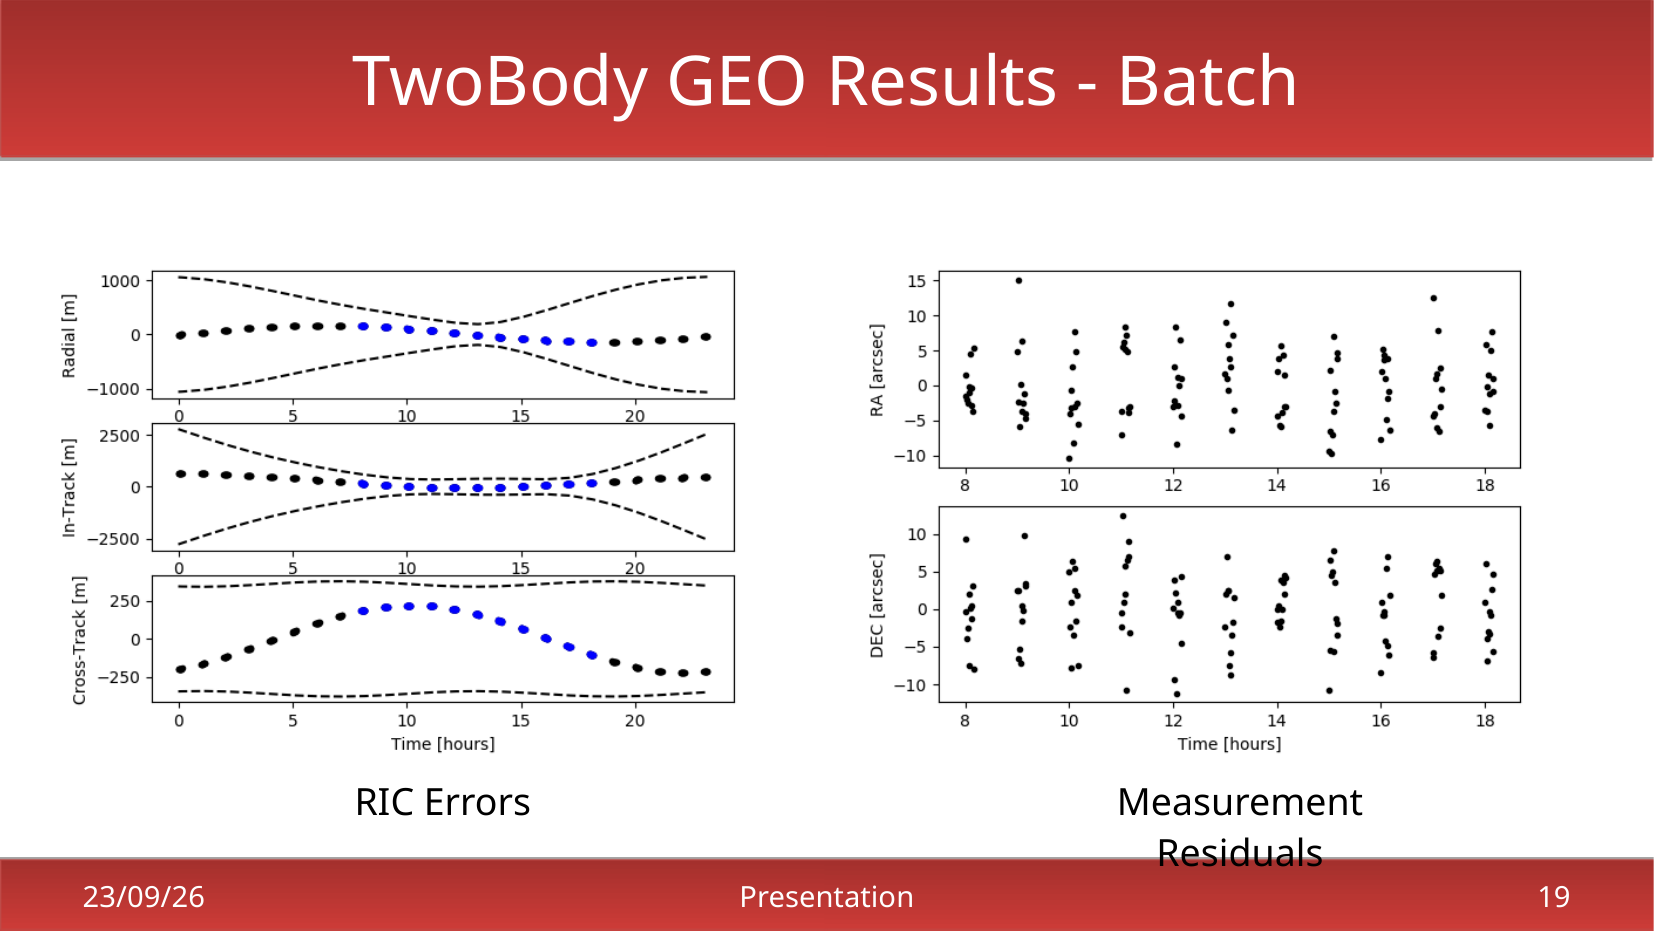

# TwoBody GEO Results - Batch
RIC Errors
Measurement Residuals
Presentation
19